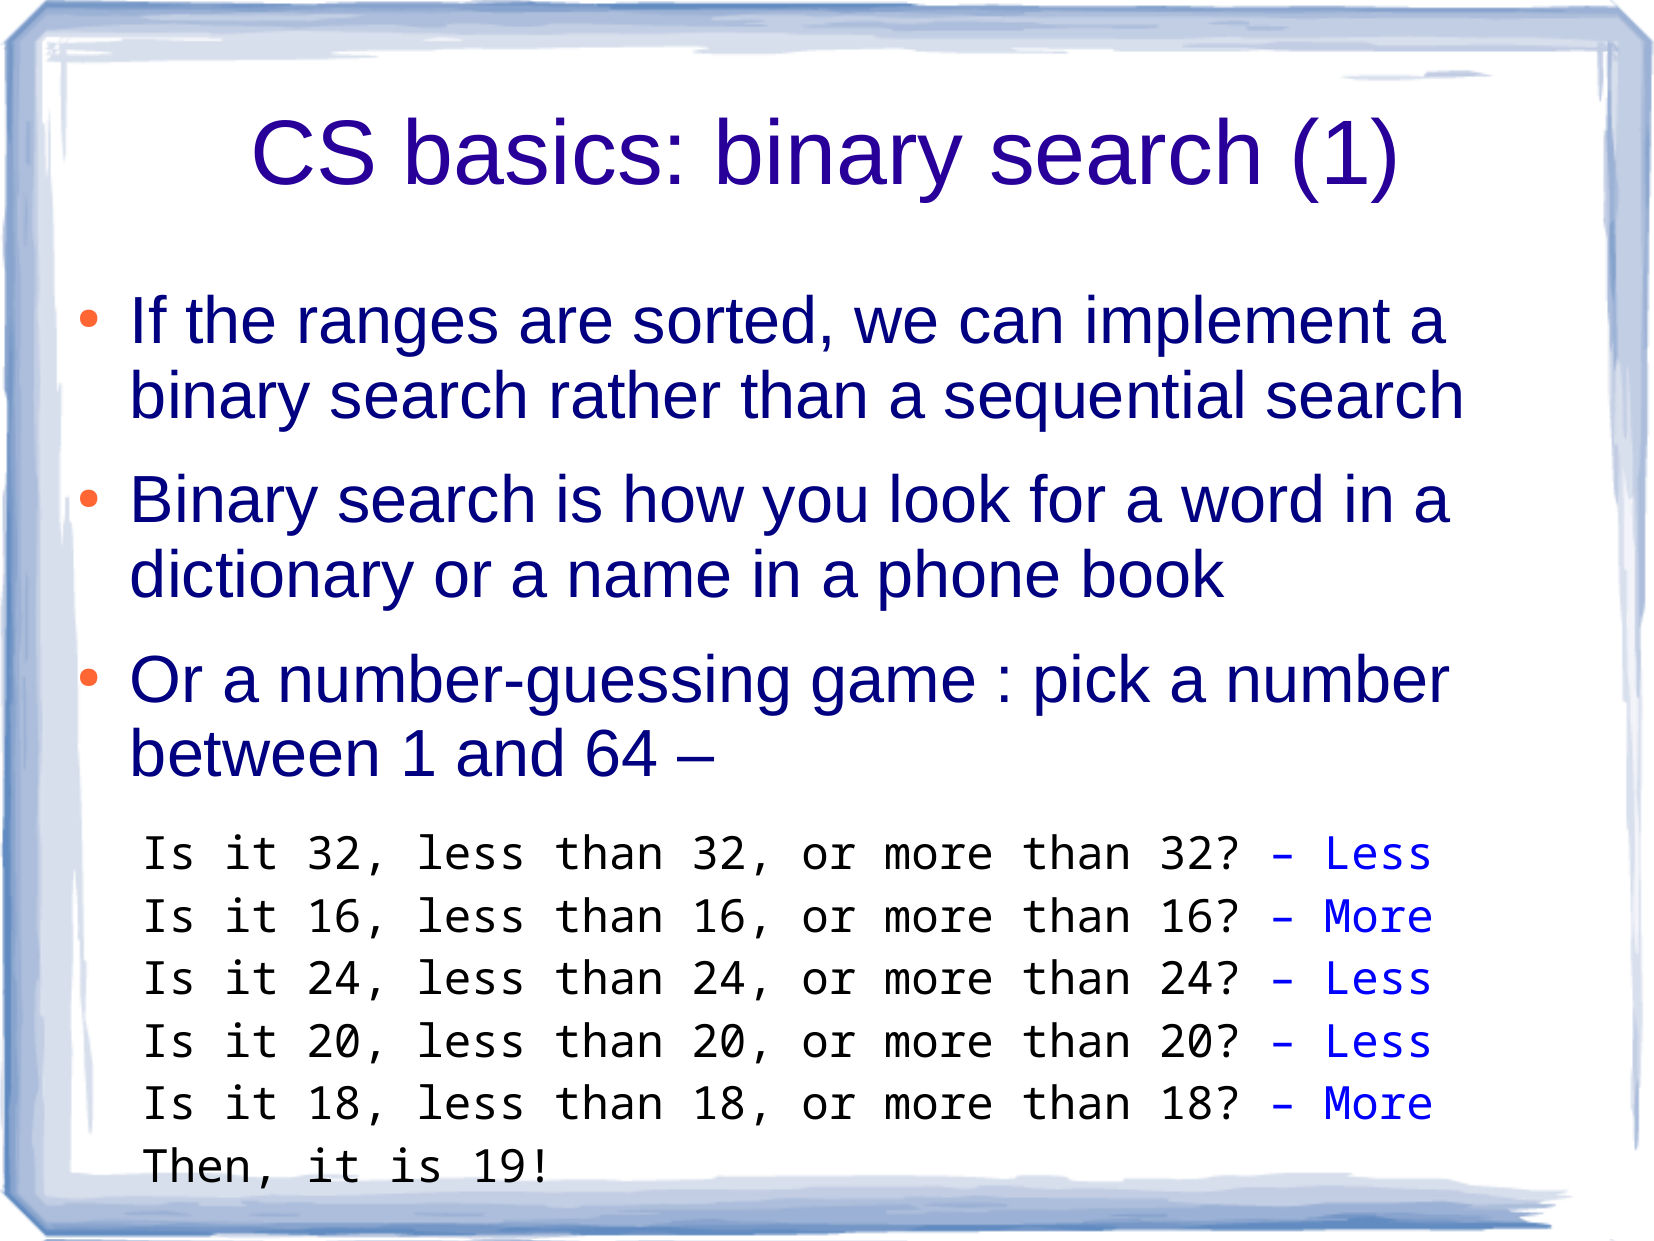

# CS basics: binary search (1)
If the ranges are sorted, we can implement a binary search rather than a sequential search
Binary search is how you look for a word in a dictionary or a name in a phone book
Or a number-guessing game : pick a number between 1 and 64 –
 Is it 32, less than 32, or more than 32? – Less
 Is it 16, less than 16, or more than 16? – More
 Is it 24, less than 24, or more than 24? – Less
 Is it 20, less than 20, or more than 20? – Less
 Is it 18, less than 18, or more than 18? – More
 Then, it is 19!